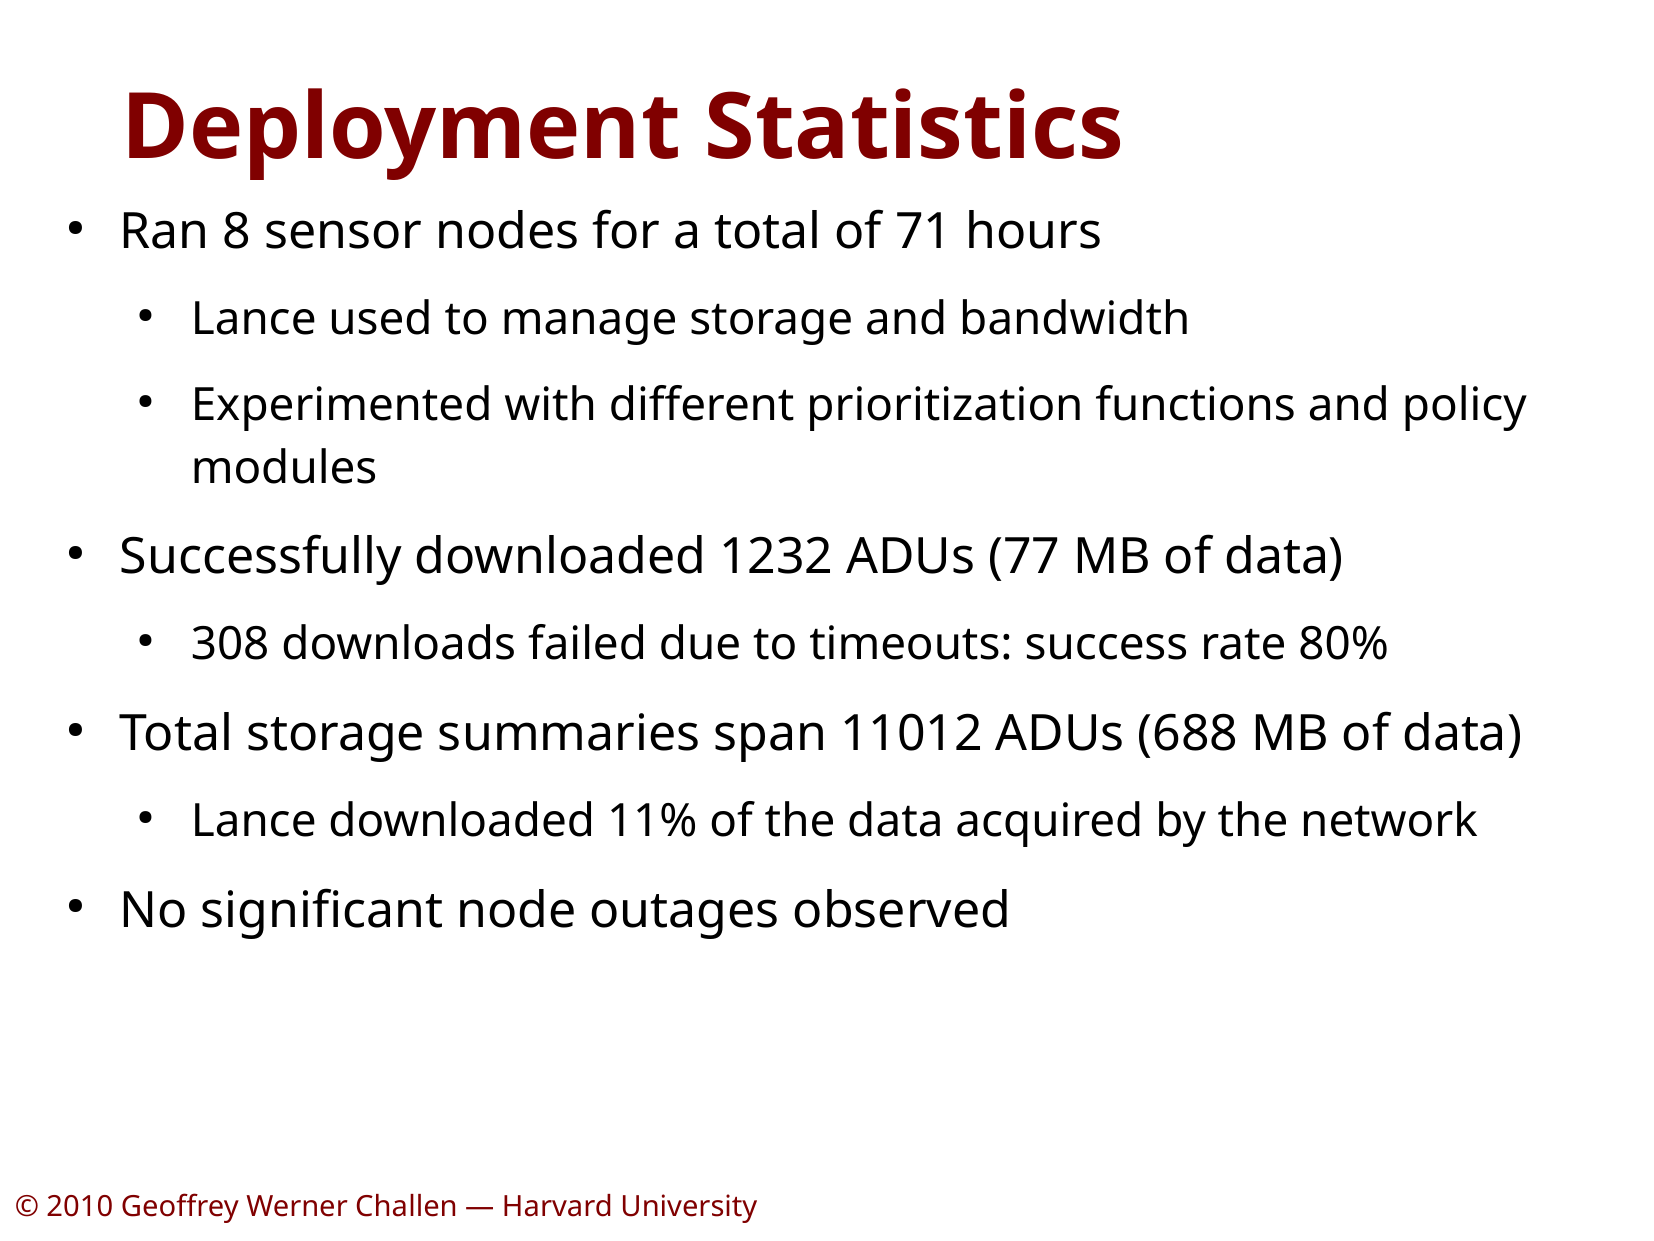

# Deployment Statistics
Ran 8 sensor nodes for a total of 71 hours
Lance used to manage storage and bandwidth
Experimented with different prioritization functions and policy modules
Successfully downloaded 1232 ADUs (77 MB of data)
308 downloads failed due to timeouts: success rate 80%
Total storage summaries span 11012 ADUs (688 MB of data)
Lance downloaded 11% of the data acquired by the network
No significant node outages observed